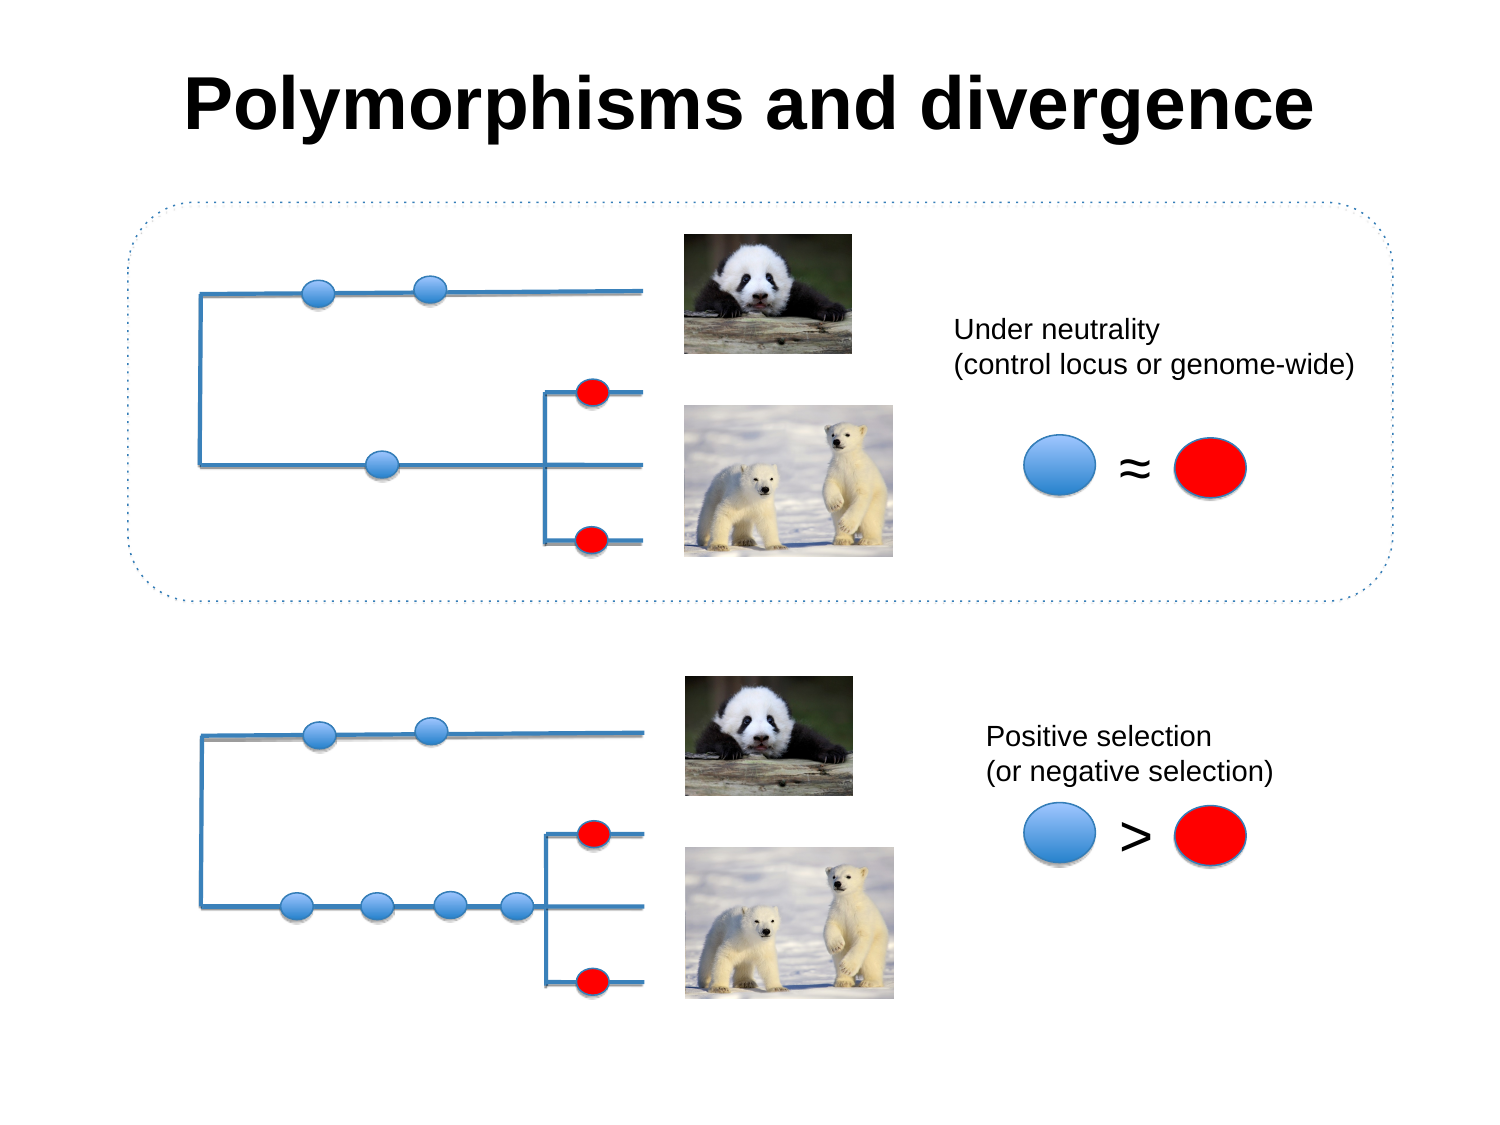

# Polymorphisms and divergence
Under neutrality
(control locus or genome-wide)
≈
Positive selection
(or negative selection)
>